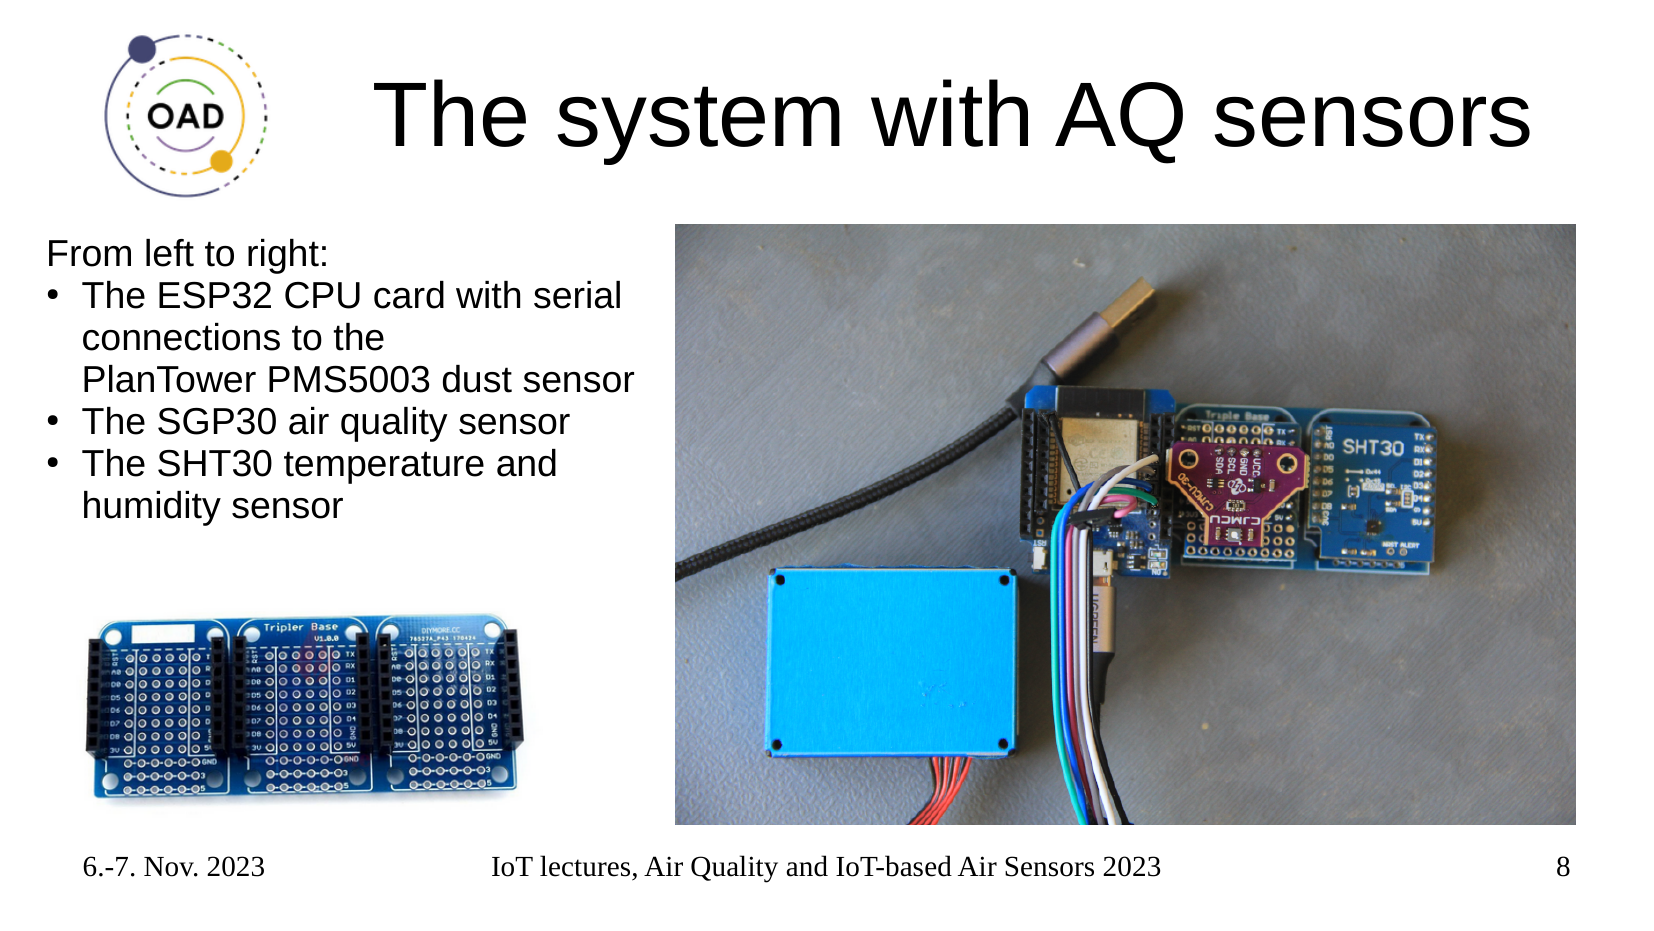

# The system with AQ sensors
From left to right:
The ESP32 CPU card with serial
connections to the
PlanTower PMS5003 dust sensor
The SGP30 air quality sensor
The SHT30 temperature and
humidity sensor
6.-7. Nov. 2023
IoT lectures, Air Quality and IoT-based Air Sensors 2023
8